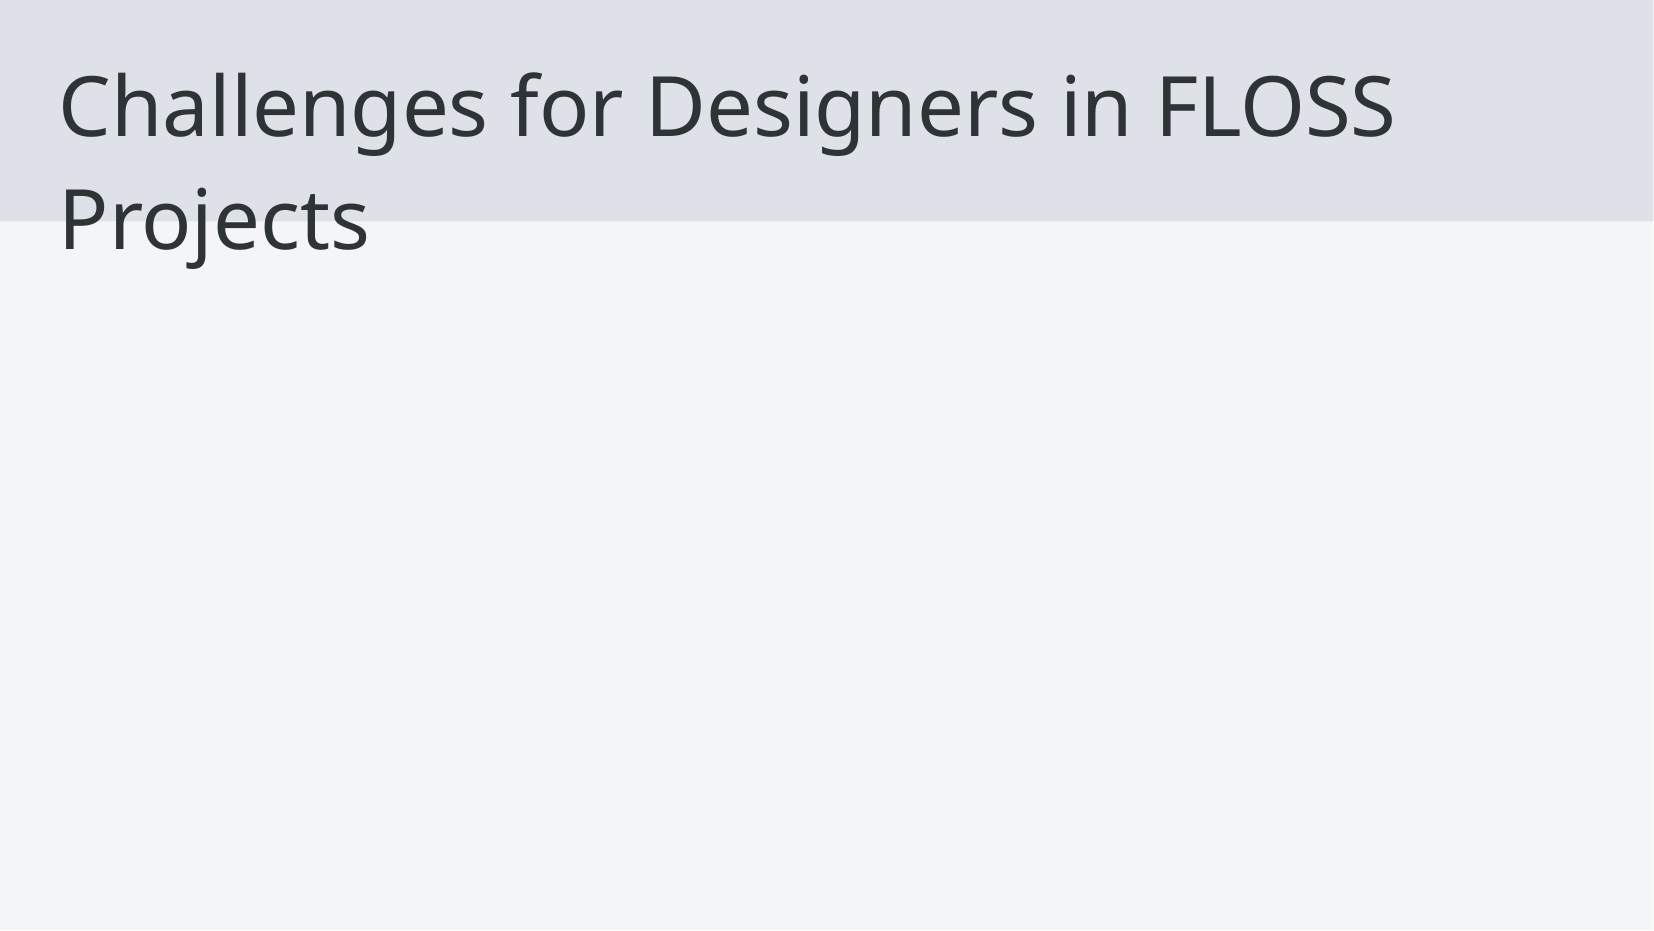

# Challenges for Designers in FLOSS Projects